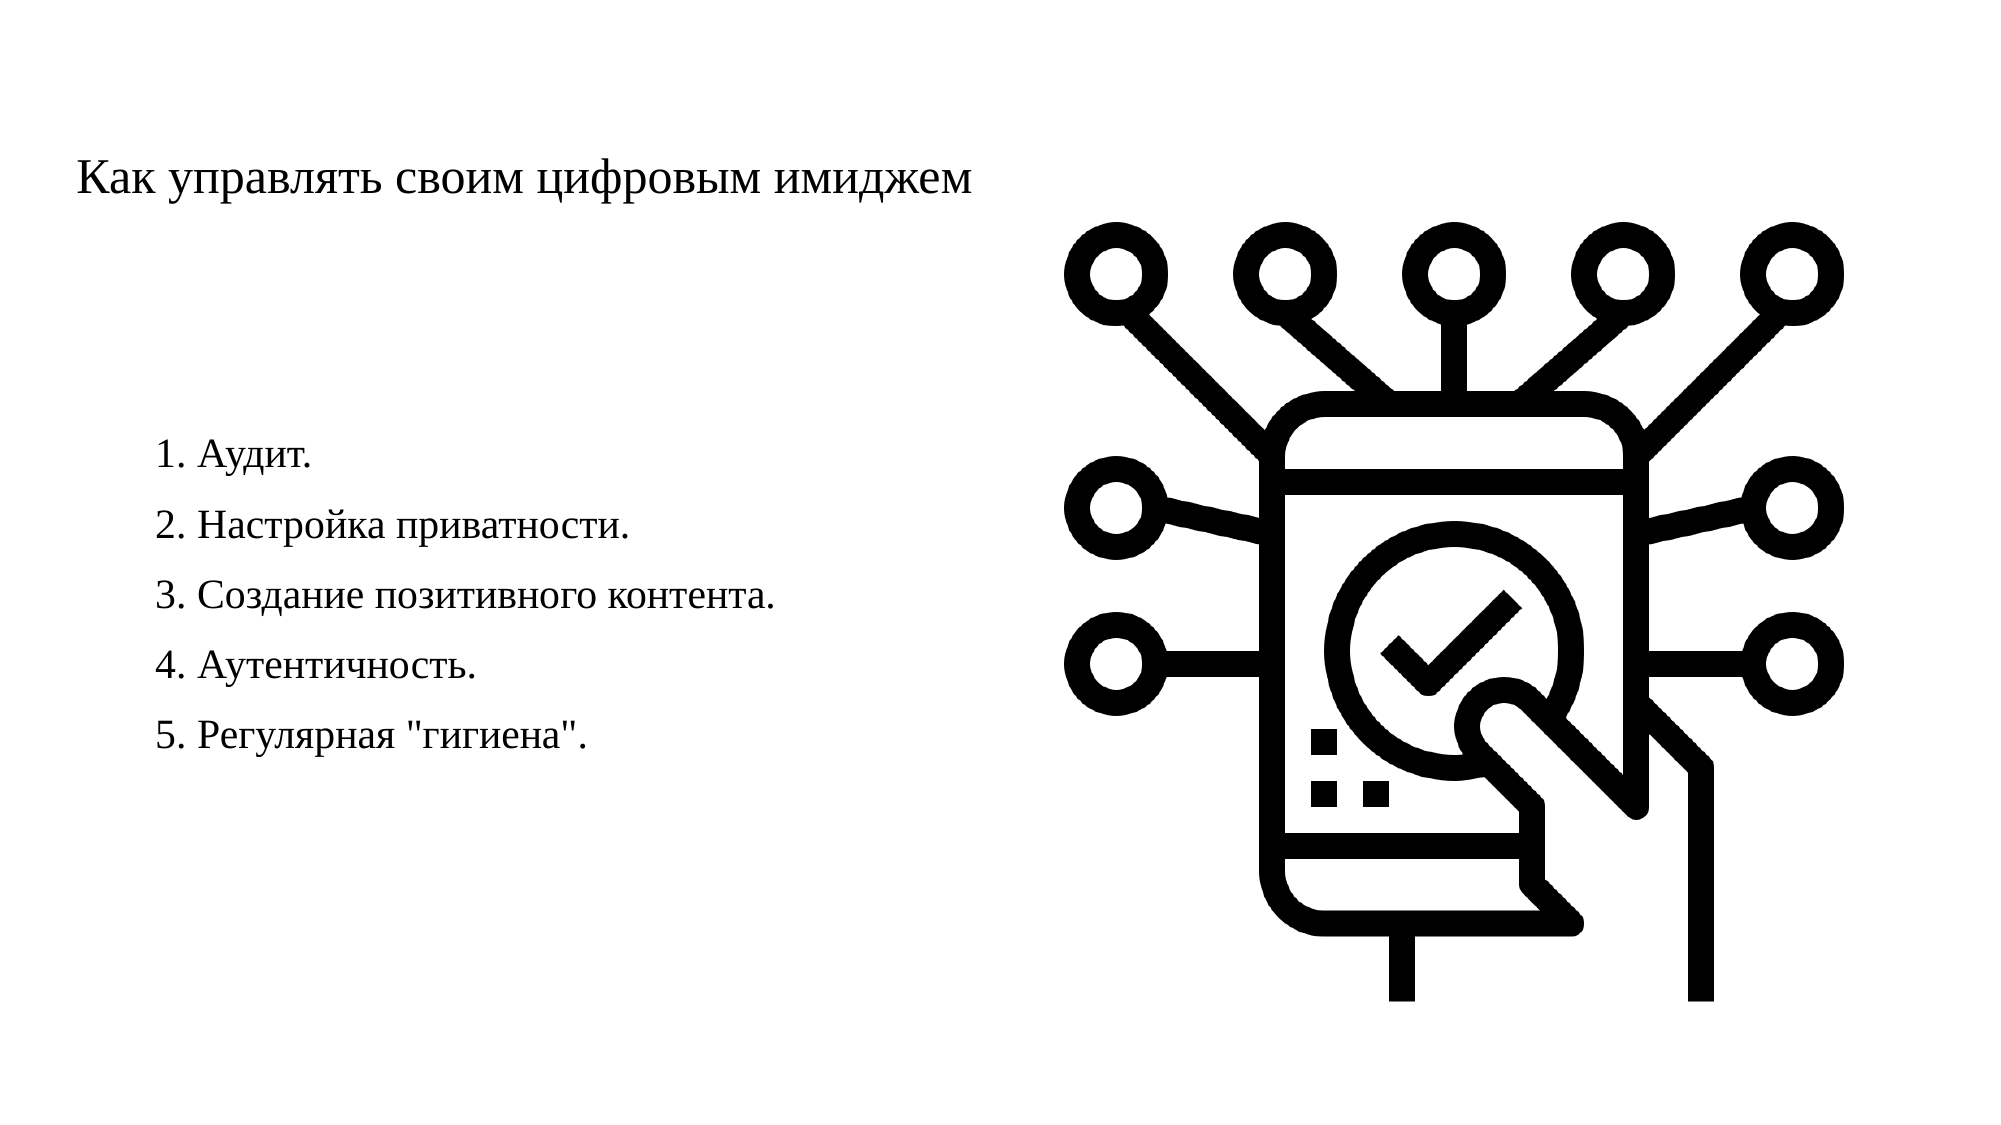

Как управлять своим цифровым имиджем
1. Аудит.
2. Настройка приватности.
3. Создание позитивного контента.
4. Аутентичность.
5. Регулярная "гигиена".